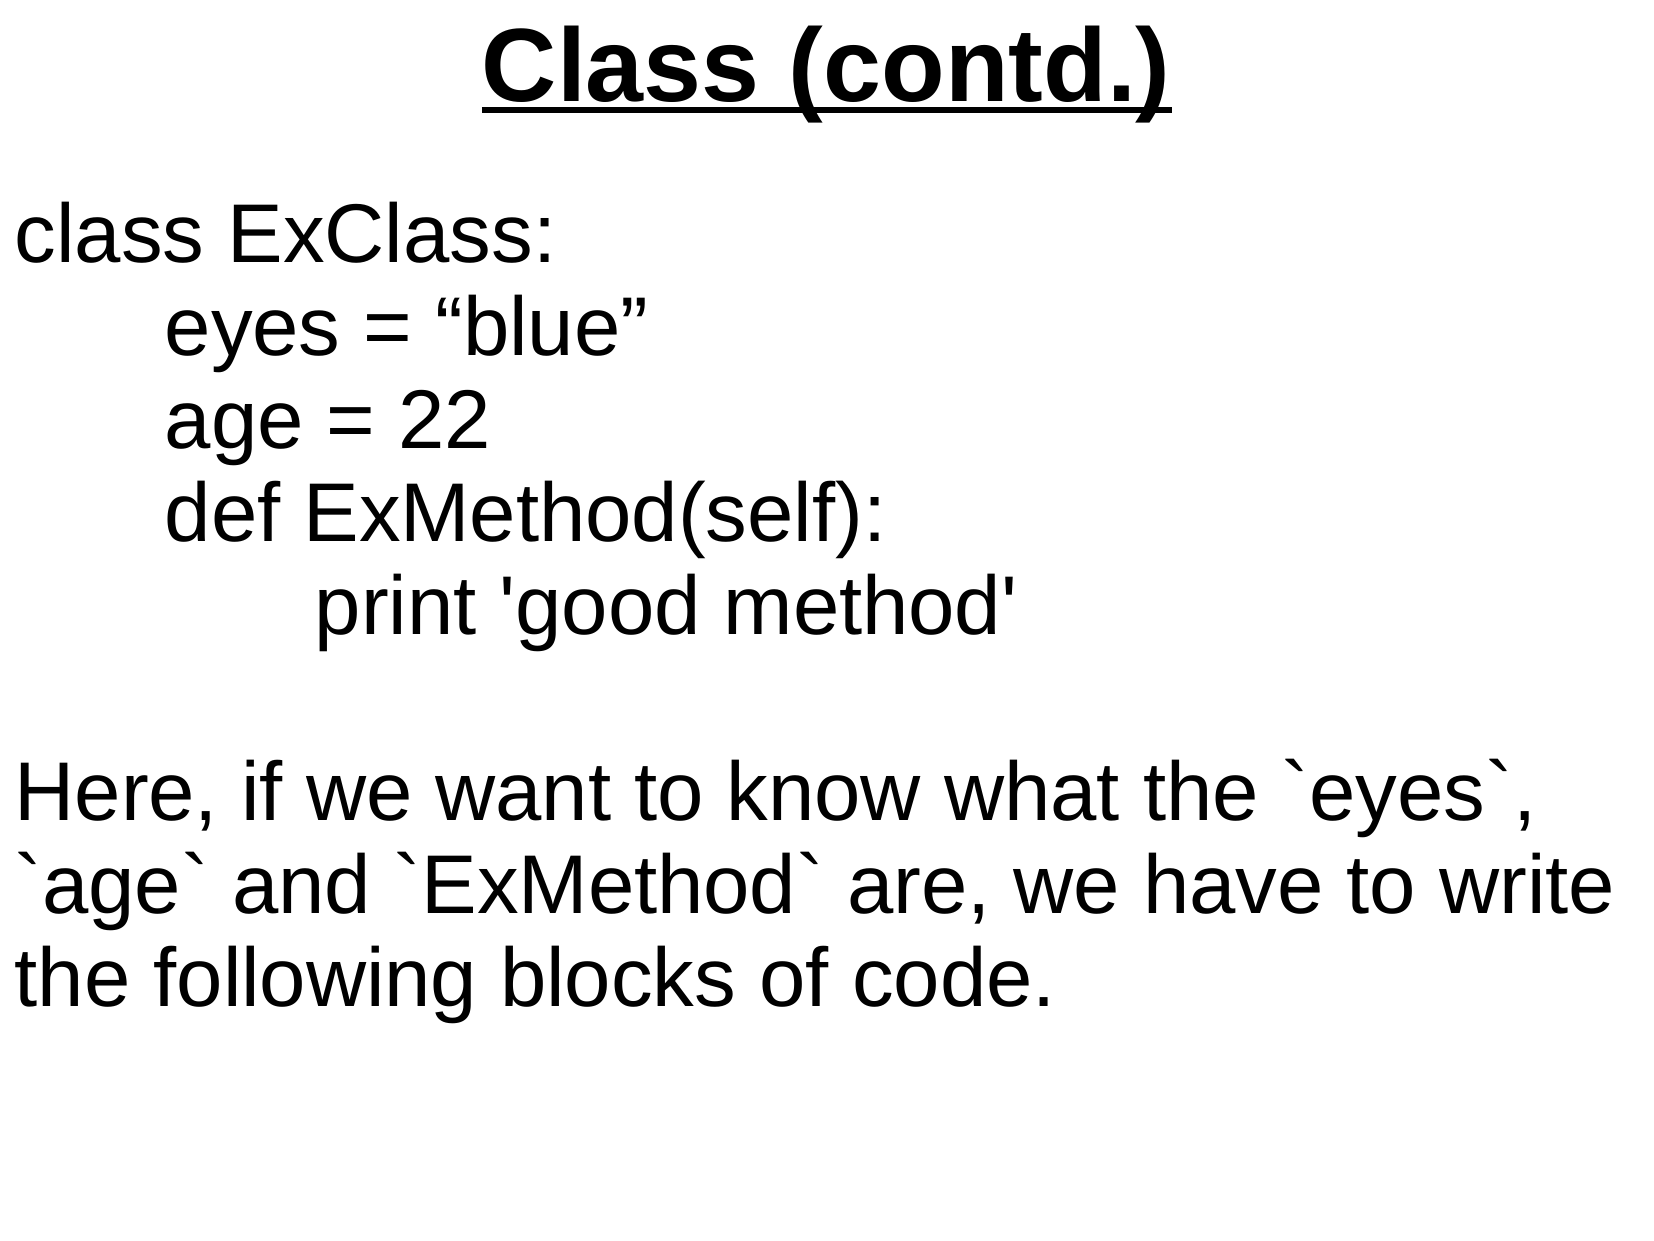

Class (contd.)
class ExClass:
		eyes = “blue”
		age = 22
		def ExMethod(self):
				print 'good method'
Here, if we want to know what the `eyes`, `age` and `ExMethod` are, we have to write the following blocks of code.